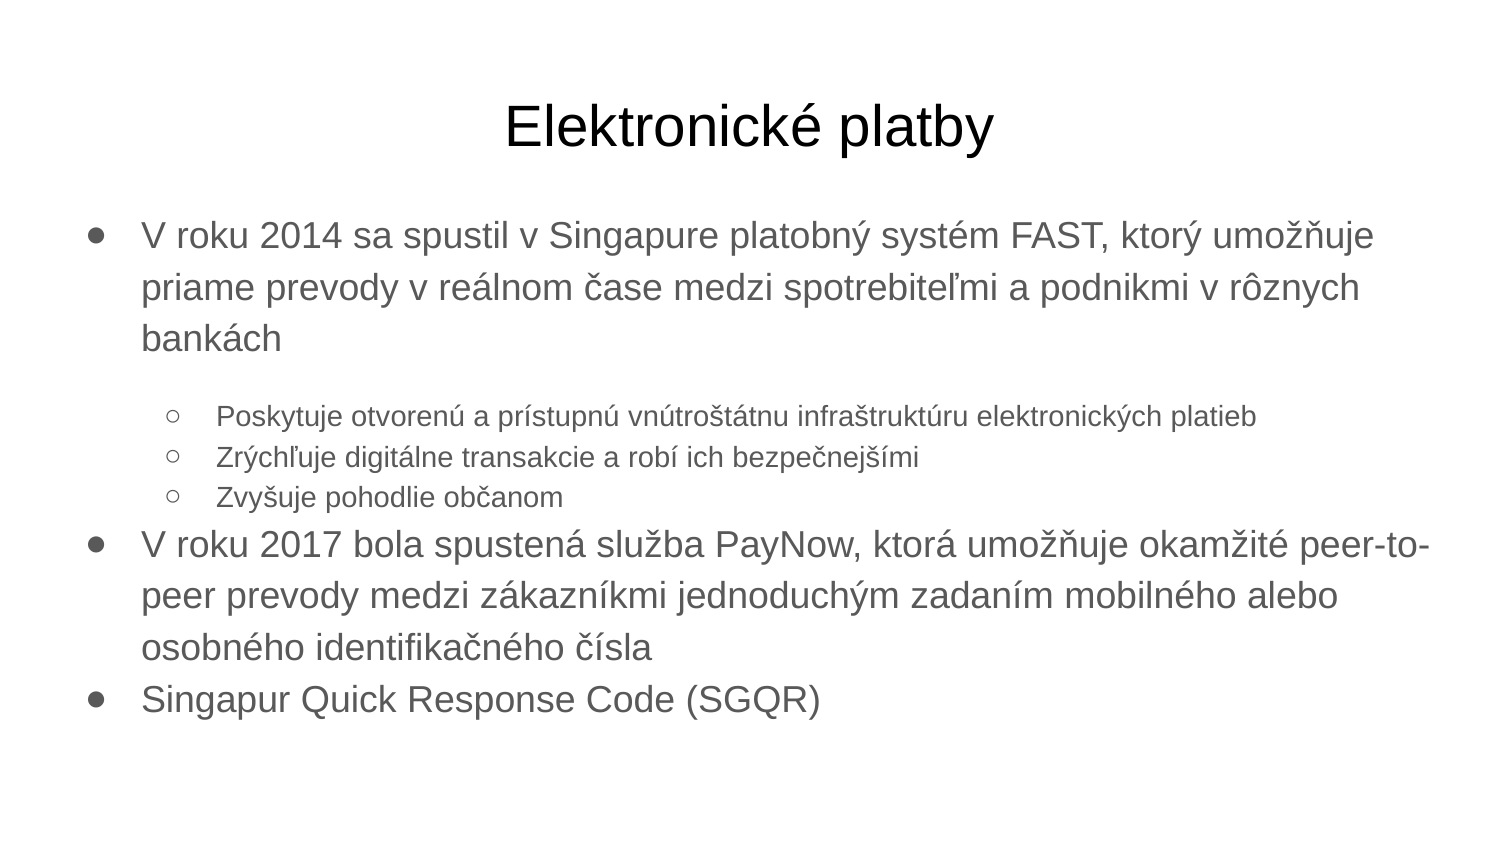

# Elektronické platby
V roku 2014 sa spustil v Singapure platobný systém FAST, ktorý umožňuje priame prevody v reálnom čase medzi spotrebiteľmi a podnikmi v rôznych bankách
Poskytuje otvorenú a prístupnú vnútroštátnu infraštruktúru elektronických platieb
Zrýchľuje digitálne transakcie a robí ich bezpečnejšími
Zvyšuje pohodlie občanom
V roku 2017 bola spustená služba PayNow, ktorá umožňuje okamžité peer-to-peer prevody medzi zákazníkmi jednoduchým zadaním mobilného alebo osobného identifikačného čísla
Singapur Quick Response Code (SGQR)